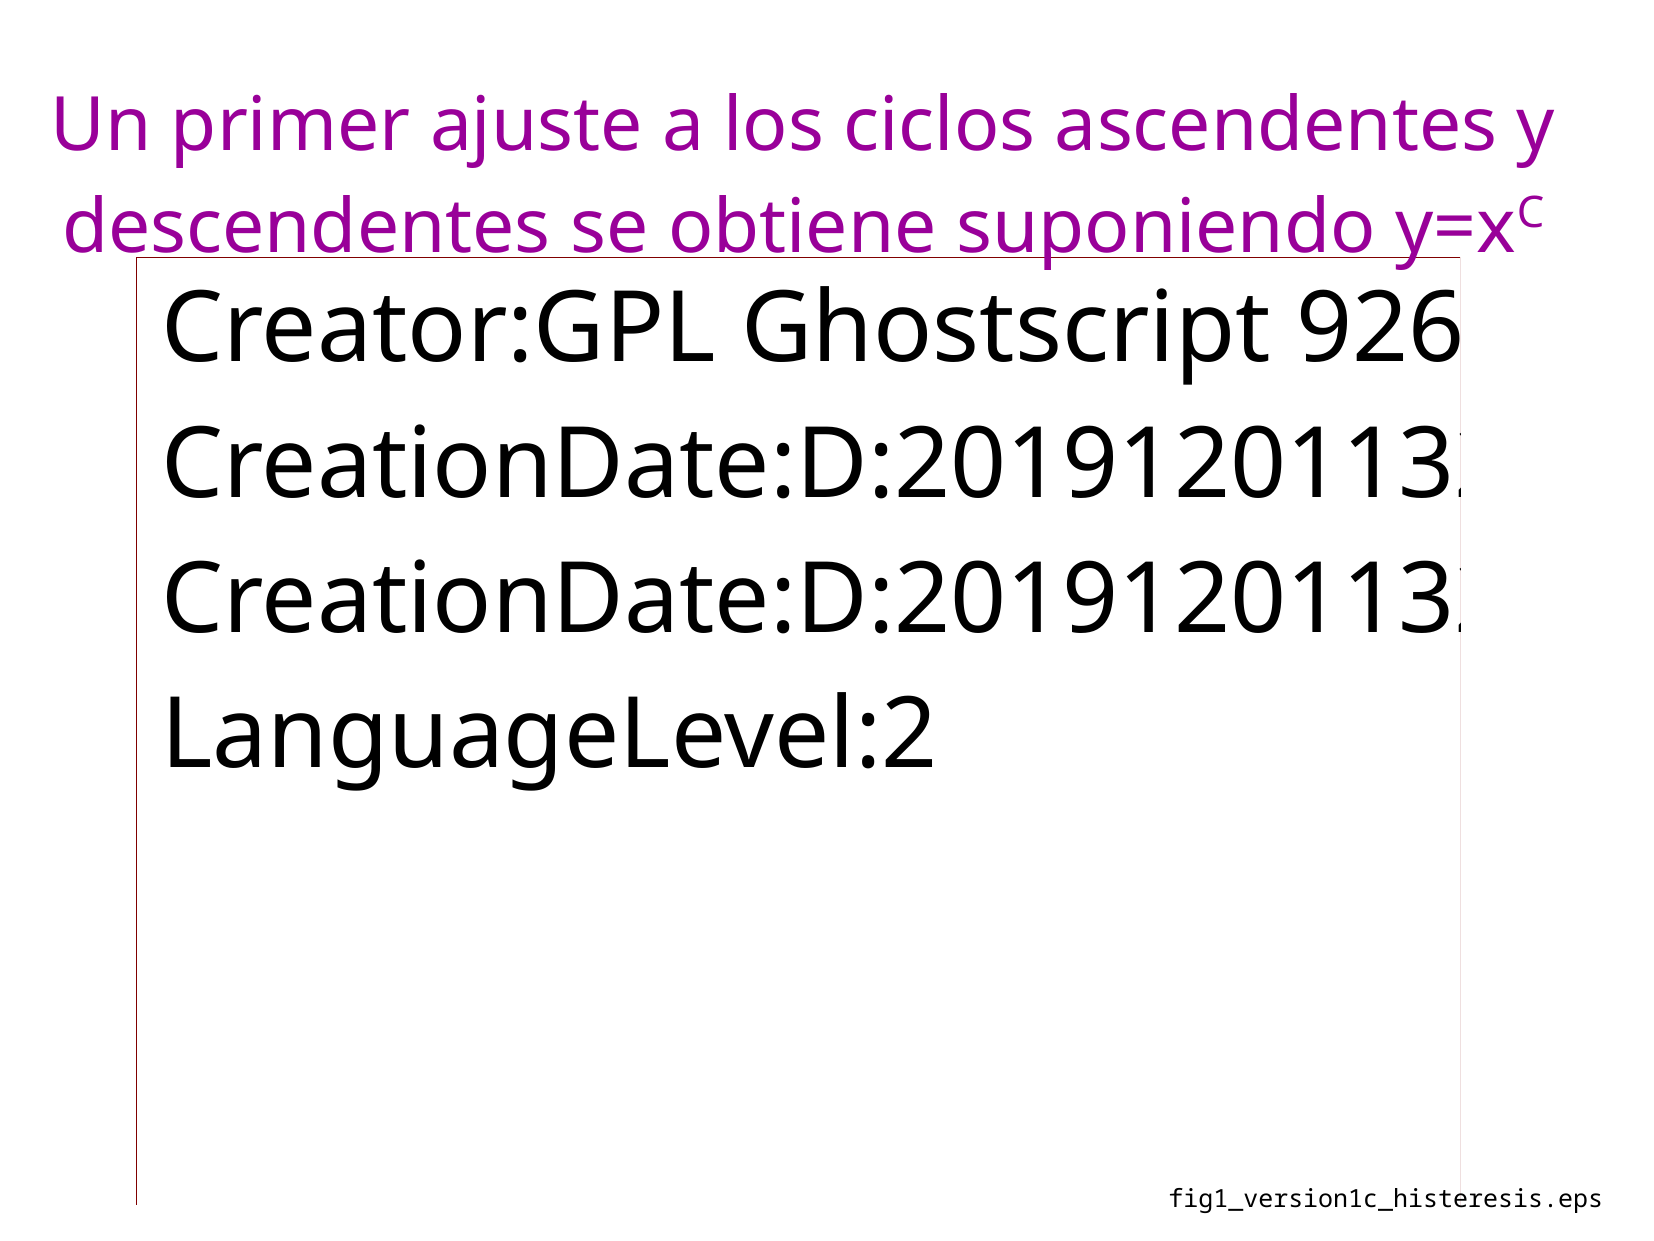

Un primer ajuste a los ciclos ascendentes y descendentes se obtiene suponiendo y=xC
fig1_version1c_histeresis.eps